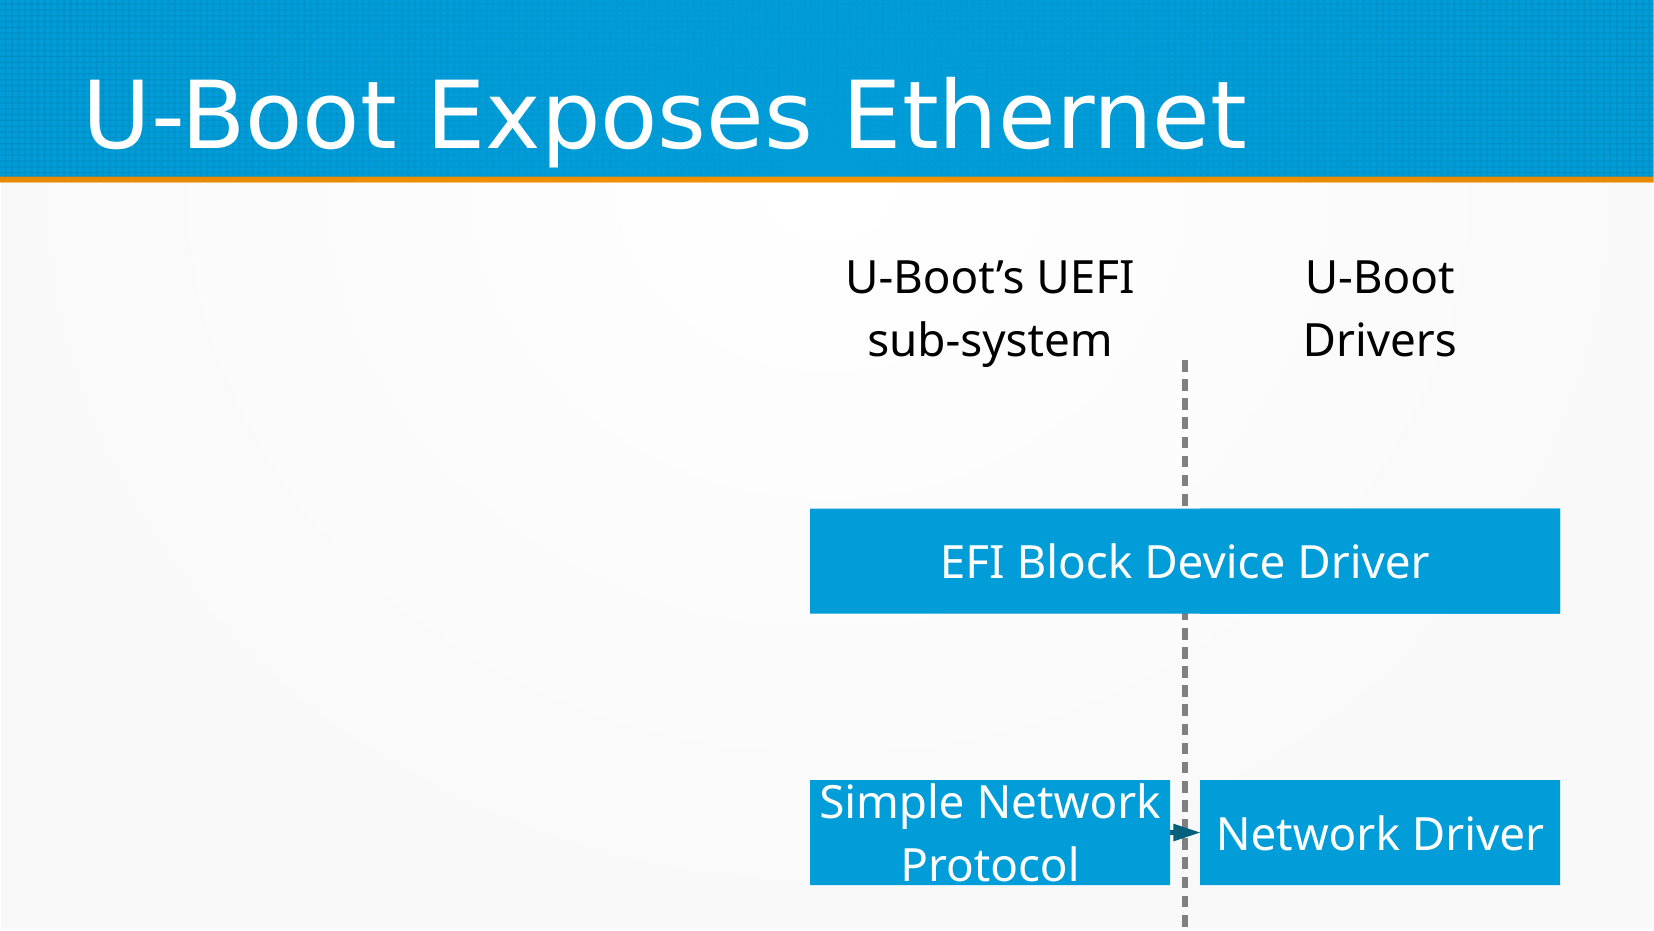

# U-Boot Exposes Ethernet
U-Boot’s UEFI
sub-system
U-Boot
Drivers
EFI Block Device Driver
Simple Network
Protocol
Network Driver